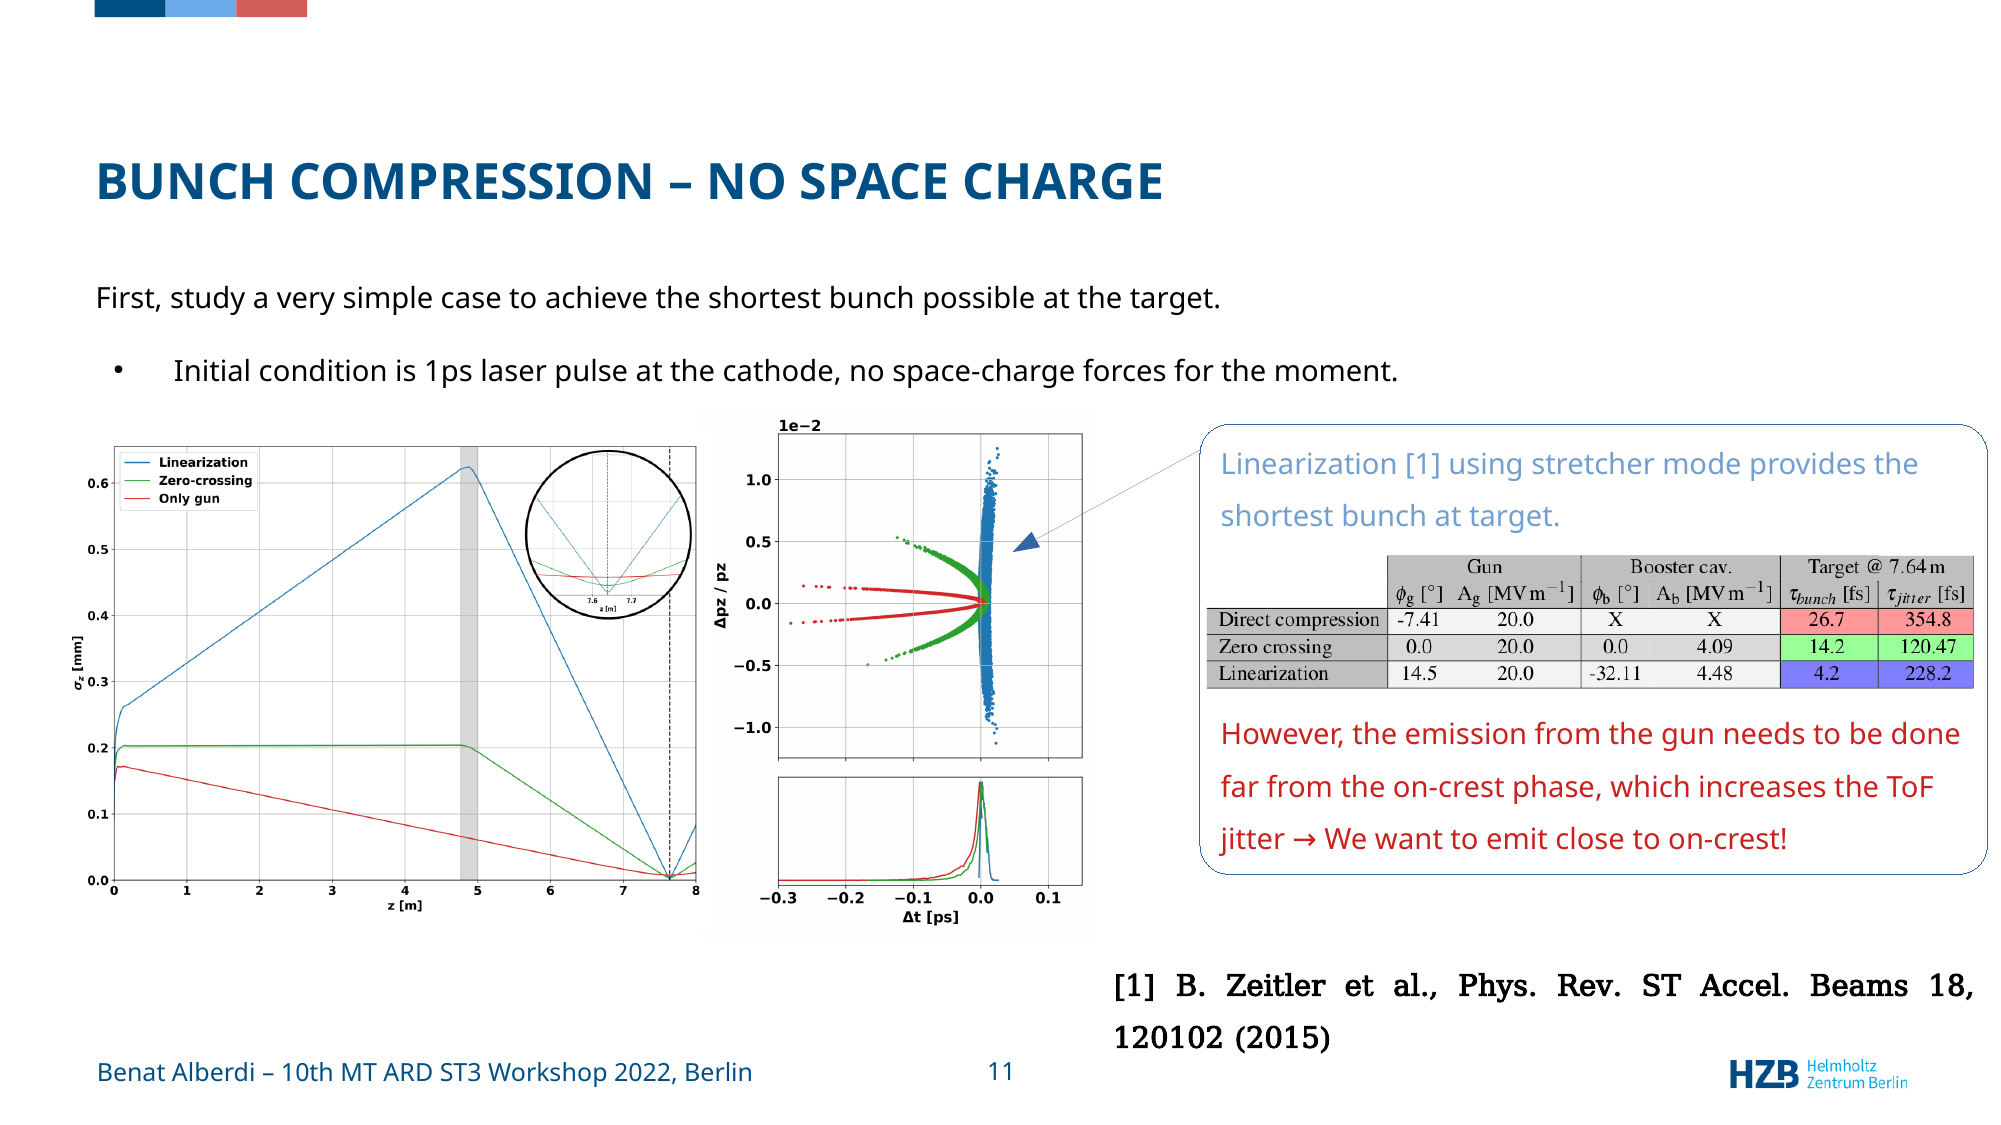

# Bunch compression – no Space charge
First, study a very simple case to achieve the shortest bunch possible at the target.
 Initial condition is 1ps laser pulse at the cathode, no space-charge forces for the moment.
Linearization [1] using stretcher mode provides the shortest bunch at target.
However, the emission from the gun needs to be done far from the on-crest phase, which increases the ToF jitter → We want to emit close to on-crest!
[1] B. Zeitler et al., Phys. Rev. ST Accel. Beams 18, 120102 (2015)